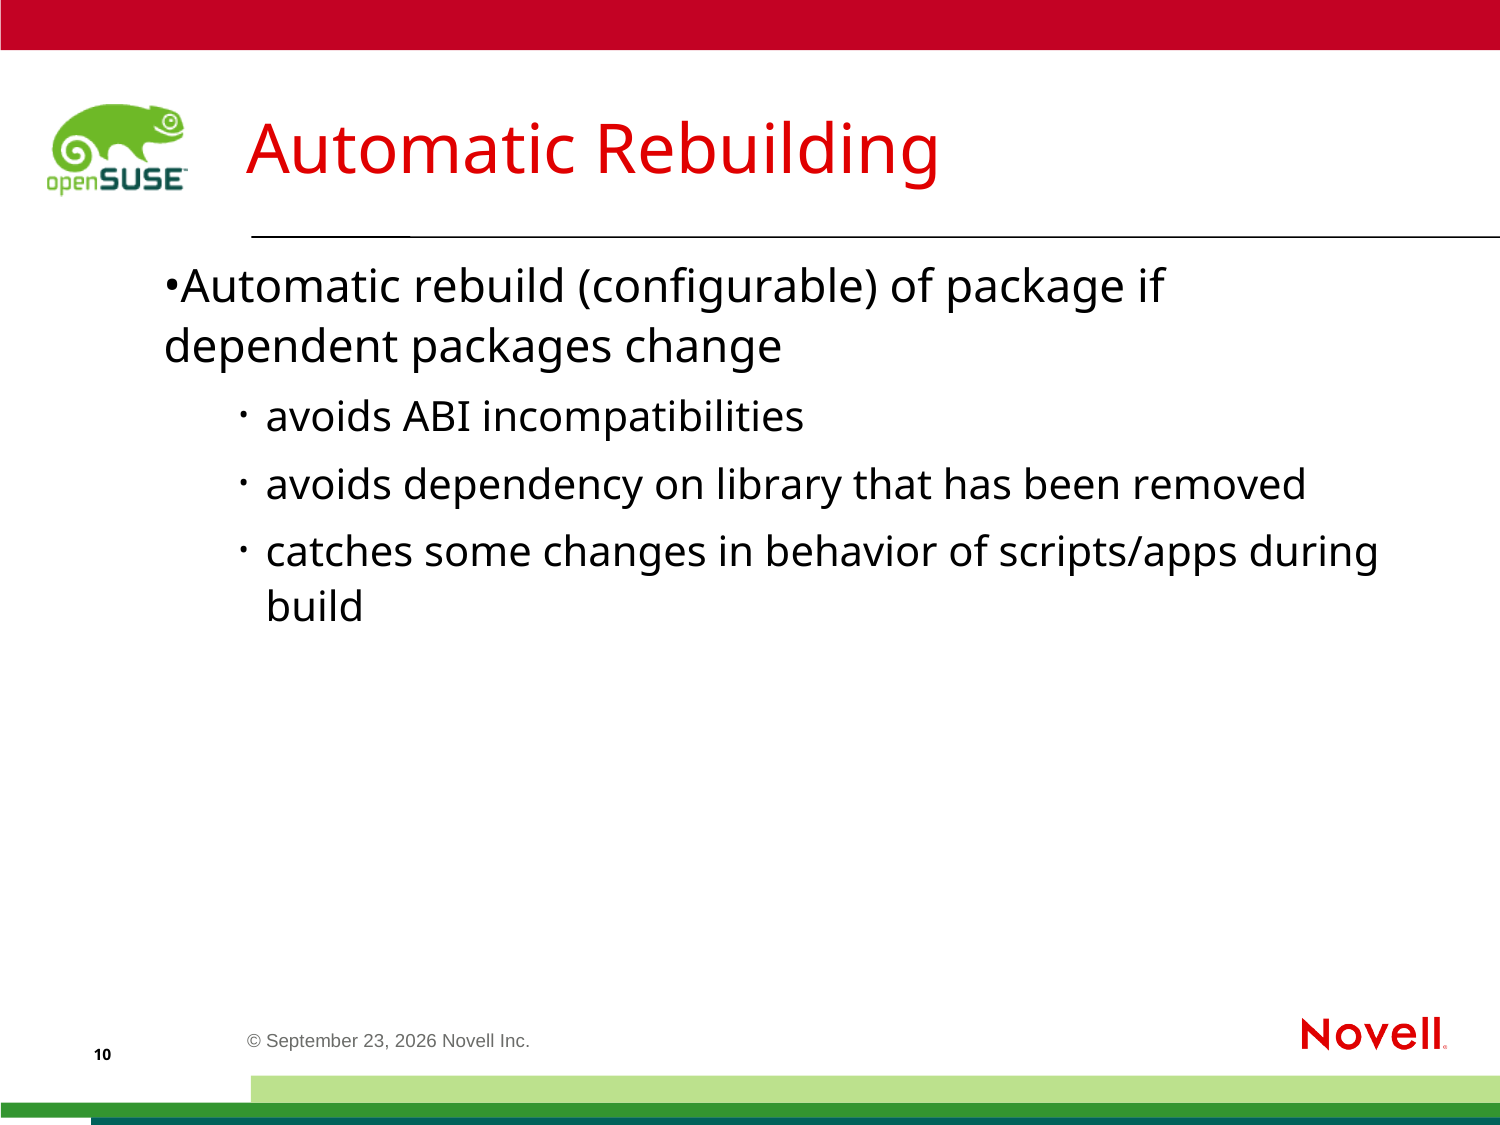

# Automatic Rebuilding
Automatic rebuild (configurable) of package if dependent packages change
avoids ABI incompatibilities
avoids dependency on library that has been removed
catches some changes in behavior of scripts/apps during build